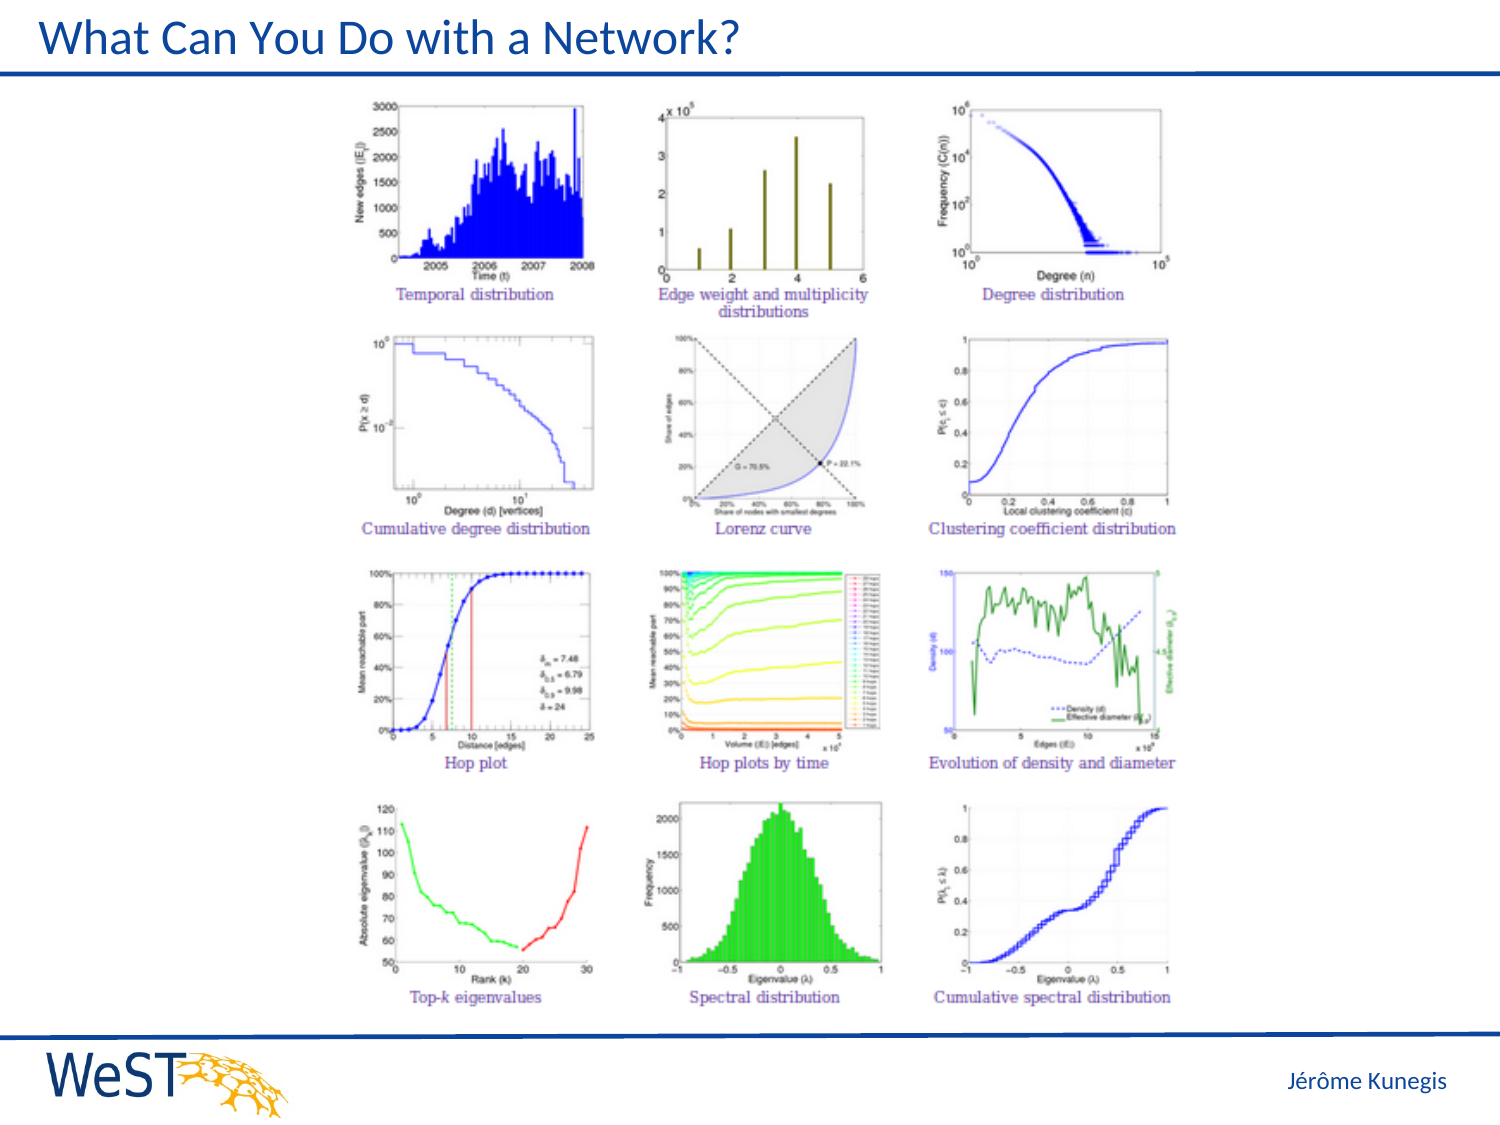

What Can You Do with a Network?